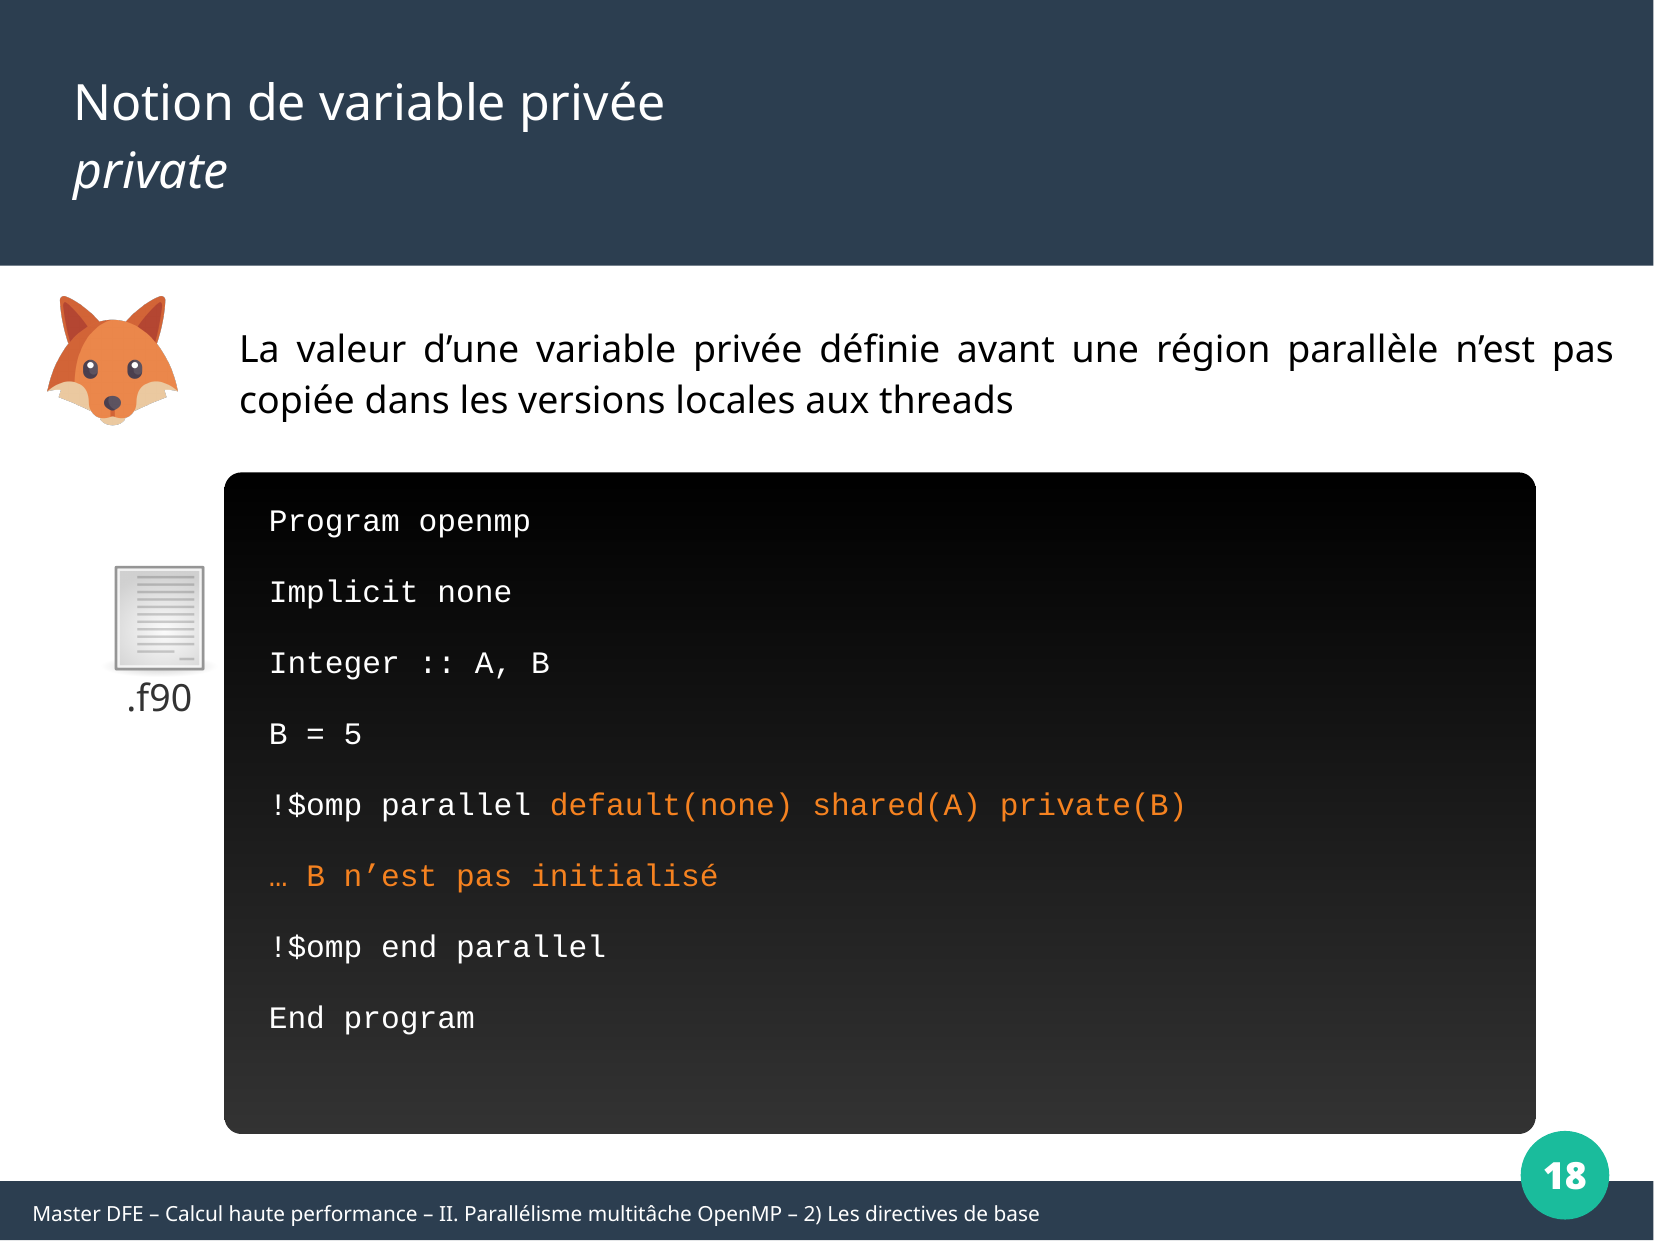

Notion de variable privée
private
La valeur d’une variable privée définie avant une région parallèle n’est pas copiée dans les versions locales aux threads
Program openmp
Implicit none
Integer :: A, B
B = 5
!$omp parallel default(none) shared(A) private(B)
… B n’est pas initialisé
!$omp end parallel
End program
.f90
18
Master DFE – Calcul haute performance – II. Parallélisme multitâche OpenMP – 2) Les directives de base